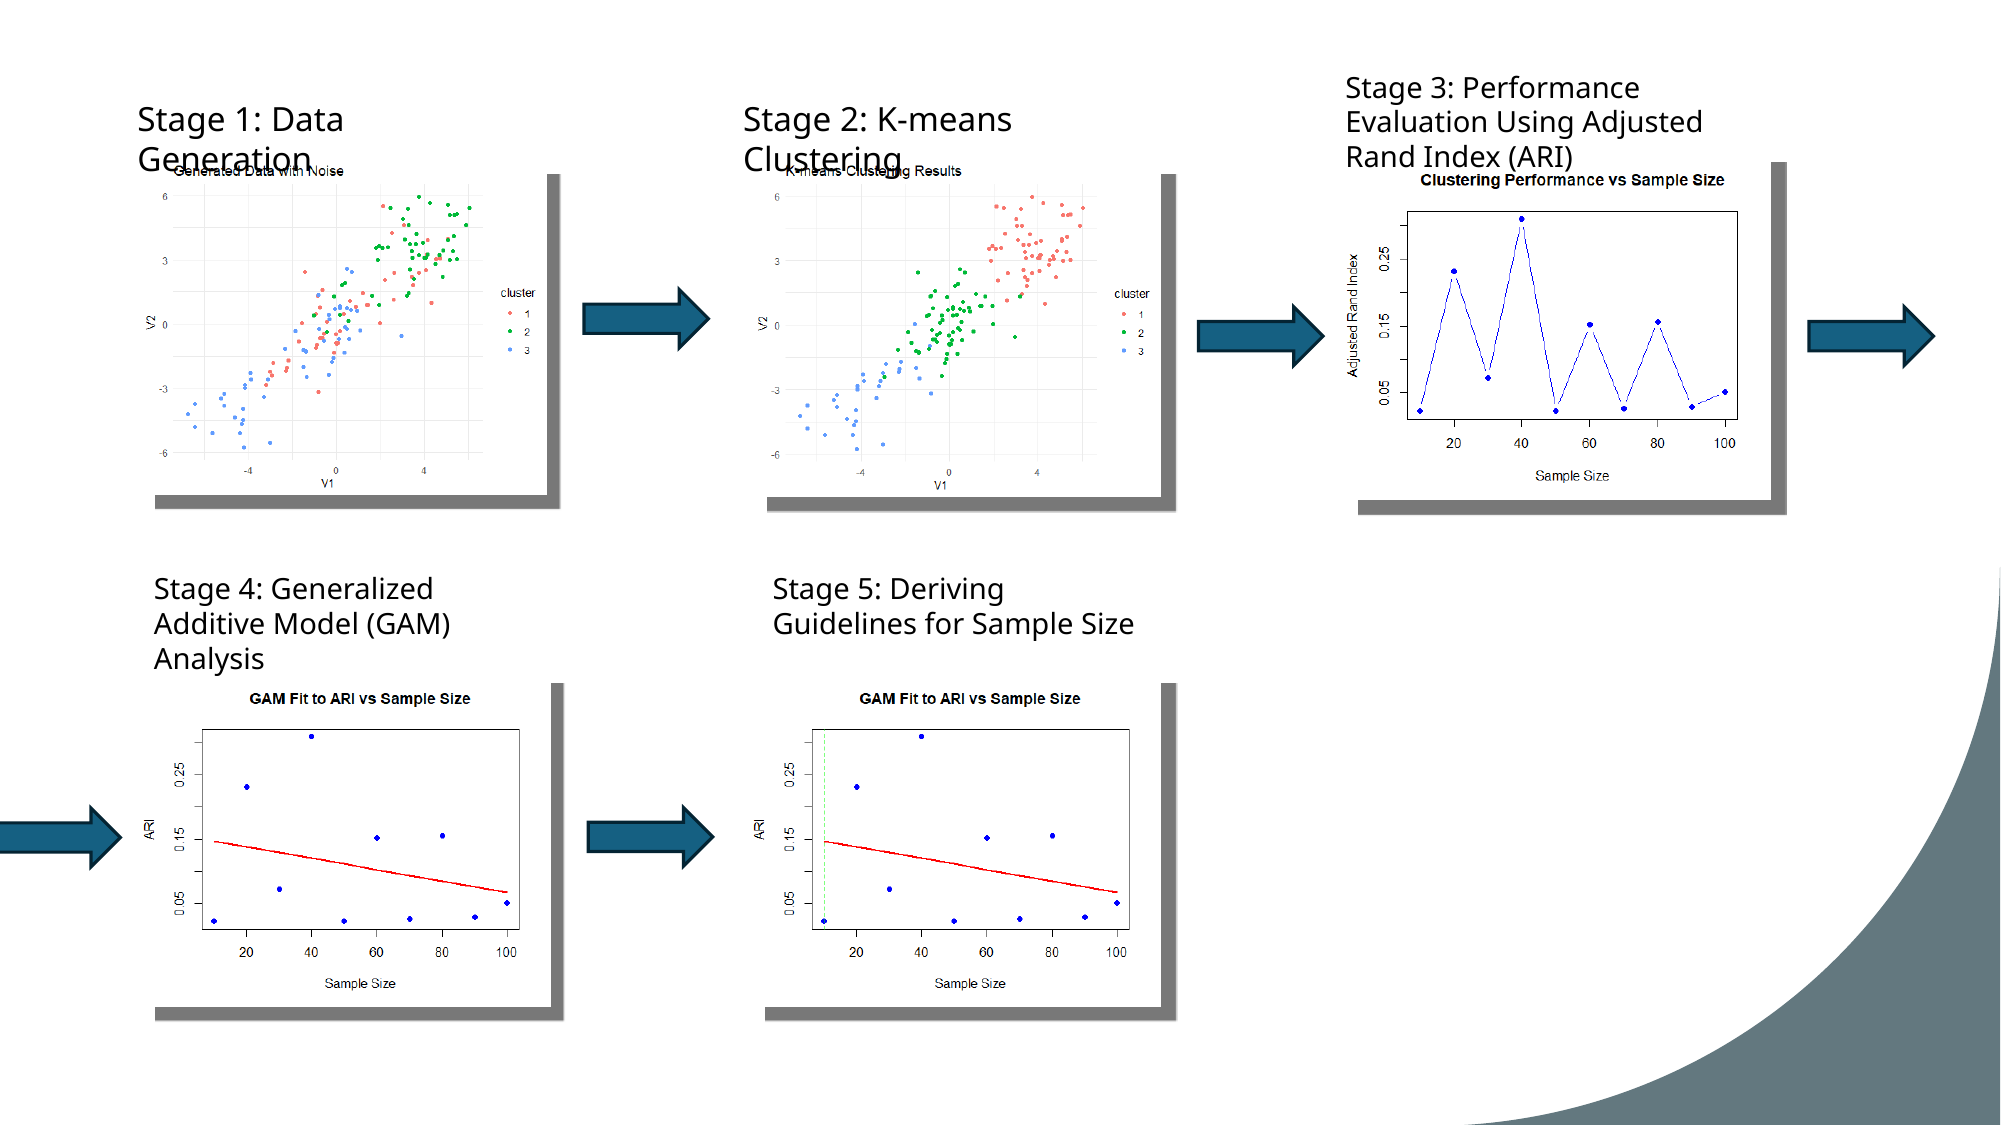

Stage 3: Performance Evaluation Using Adjusted Rand Index (ARI)
Stage 1: Data Generation
Stage 2: K-means Clustering
#
Stage 4: Generalized Additive Model (GAM) Analysis
Stage 5: Deriving Guidelines for Sample Size